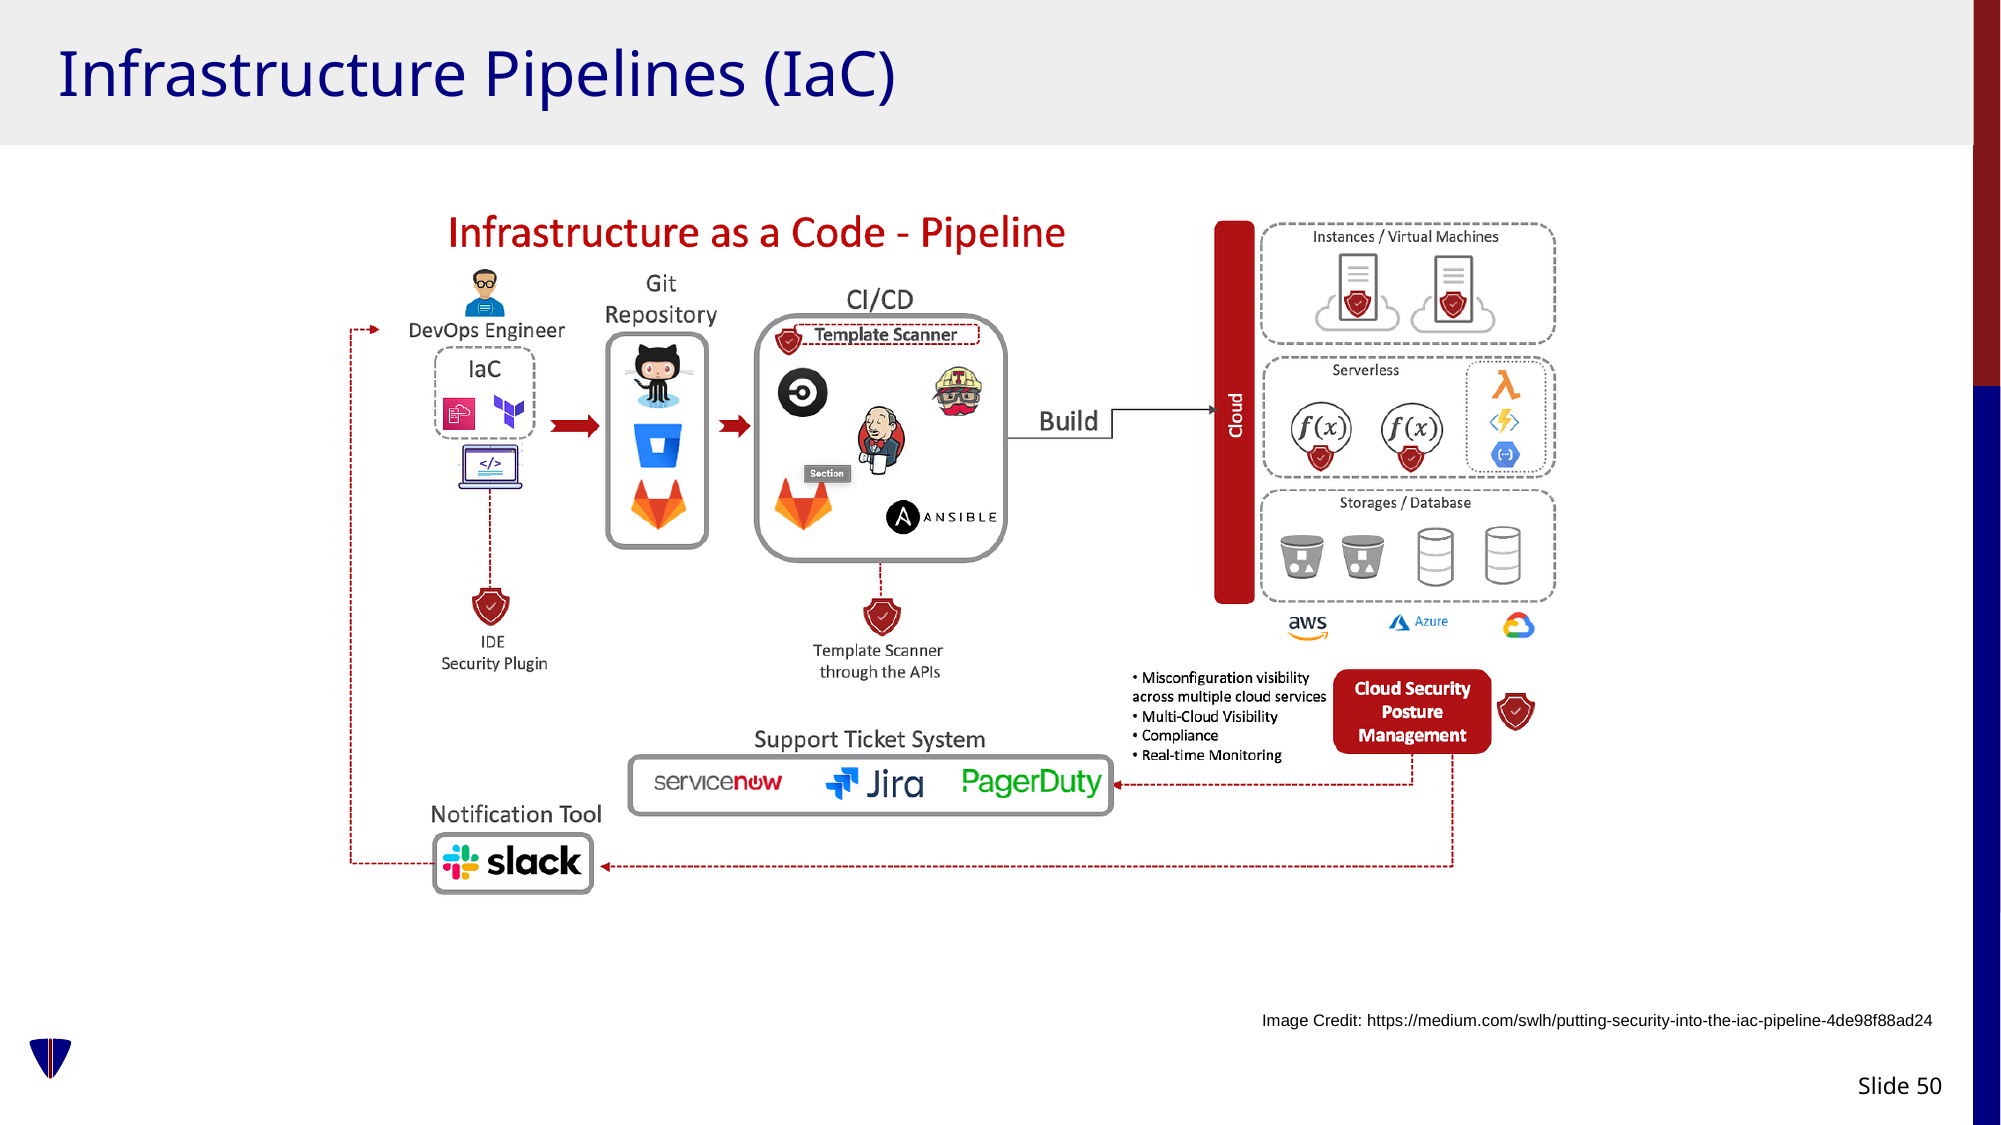

# Infrastructure Pipelines (IaC)
Image Credit: https://medium.com/swlh/putting-security-into-the-iac-pipeline-4de98f88ad24